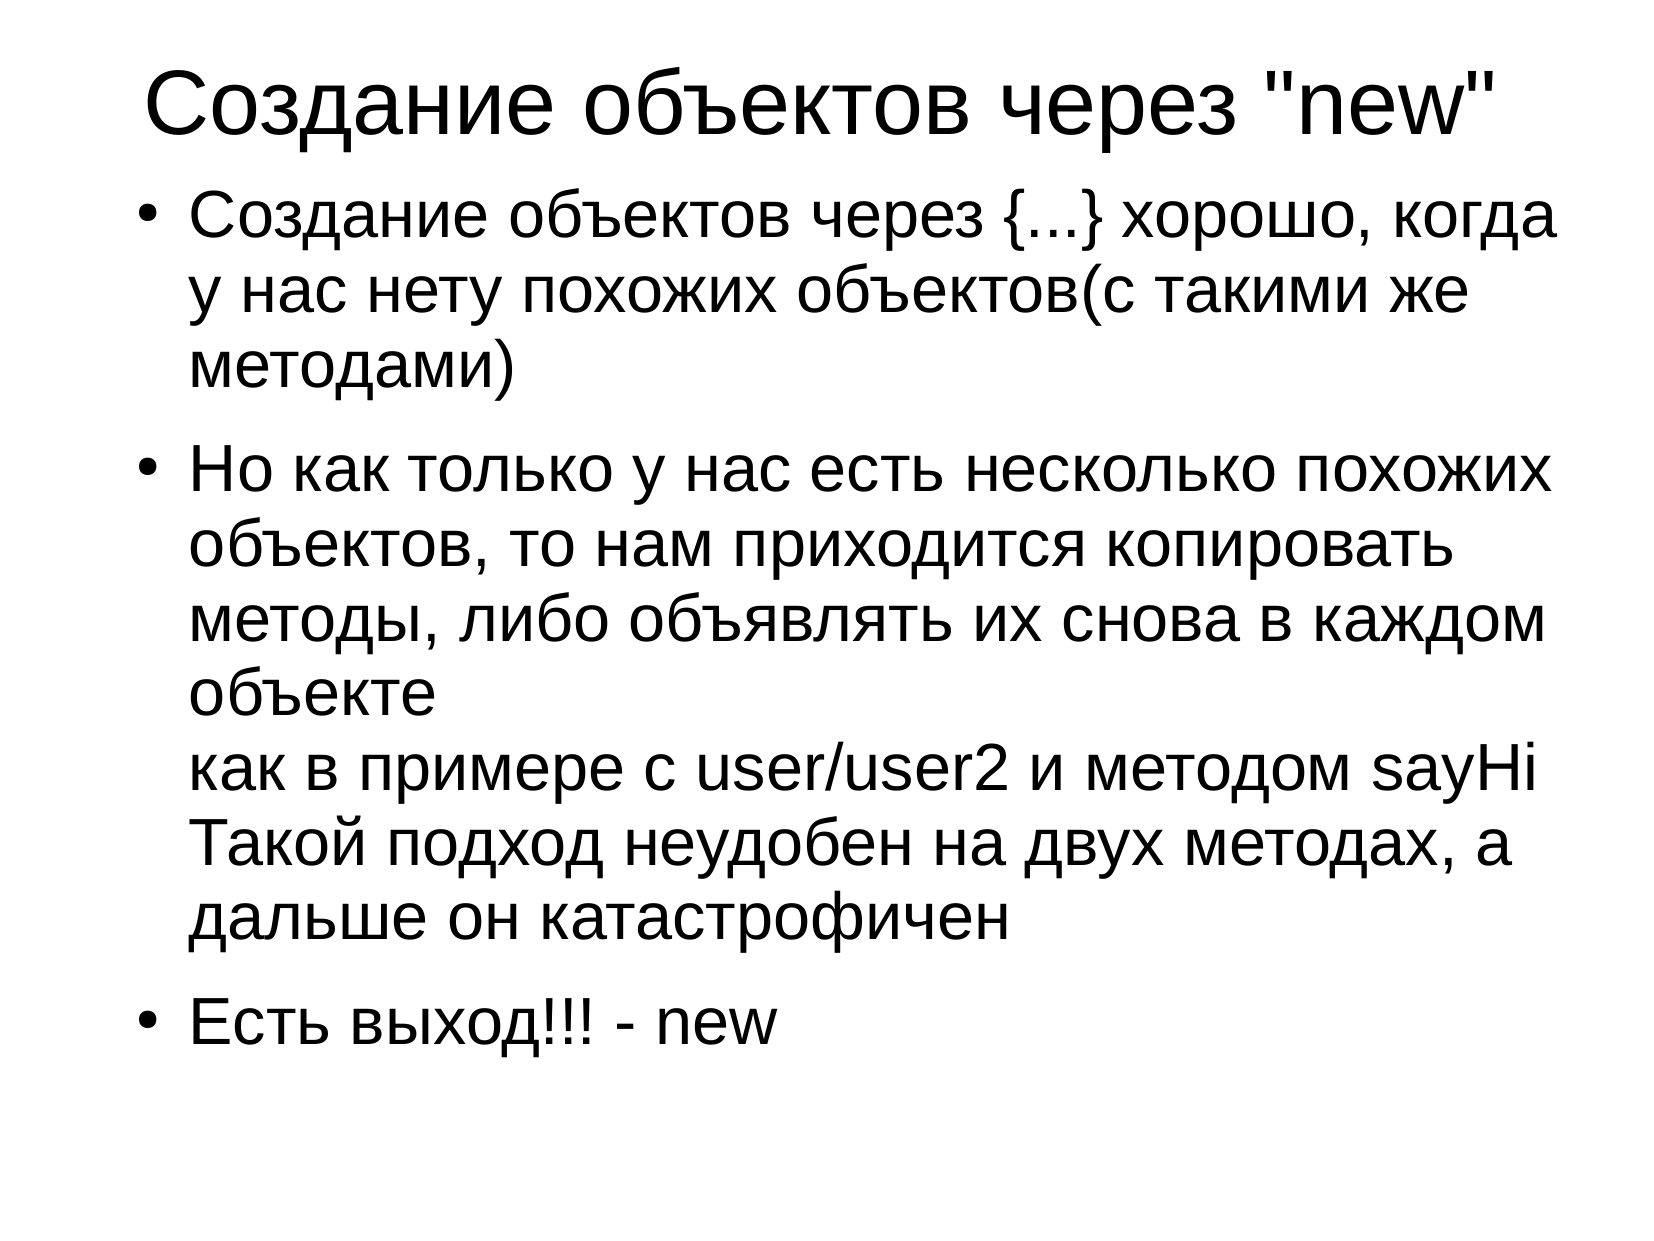

# Создание объектов через "new"
Создание объектов через {...} хорошо, когда у нас нету похожих объектов(с такими же методами)
Но как только у нас есть несколько похожих объектов, то нам приходится копировать методы, либо объявлять их снова в каждом объекте
как в примере с user/user2 и методом sayHi
Такой подход неудобен на двух методах, а дальше он катастрофичен
Есть выход!!! - new